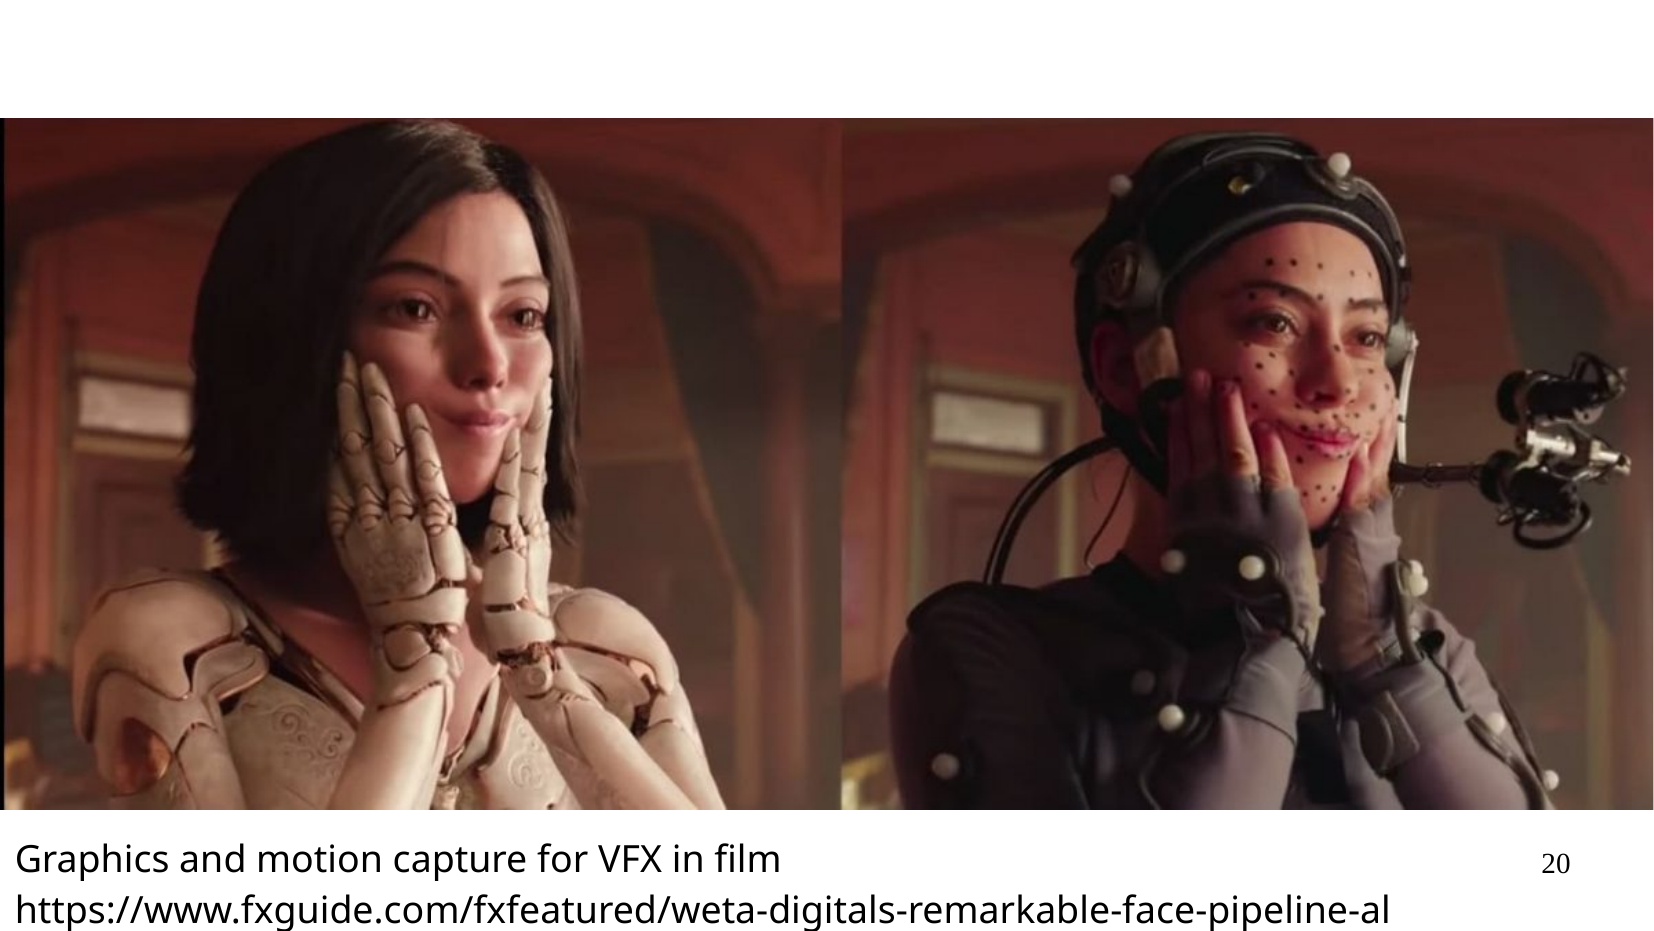

Graphics and motion capture for VFX in film
https://www.fxguide.com/fxfeatured/weta-digitals-remarkable-face-pipeline-alita-battle-angel/
20